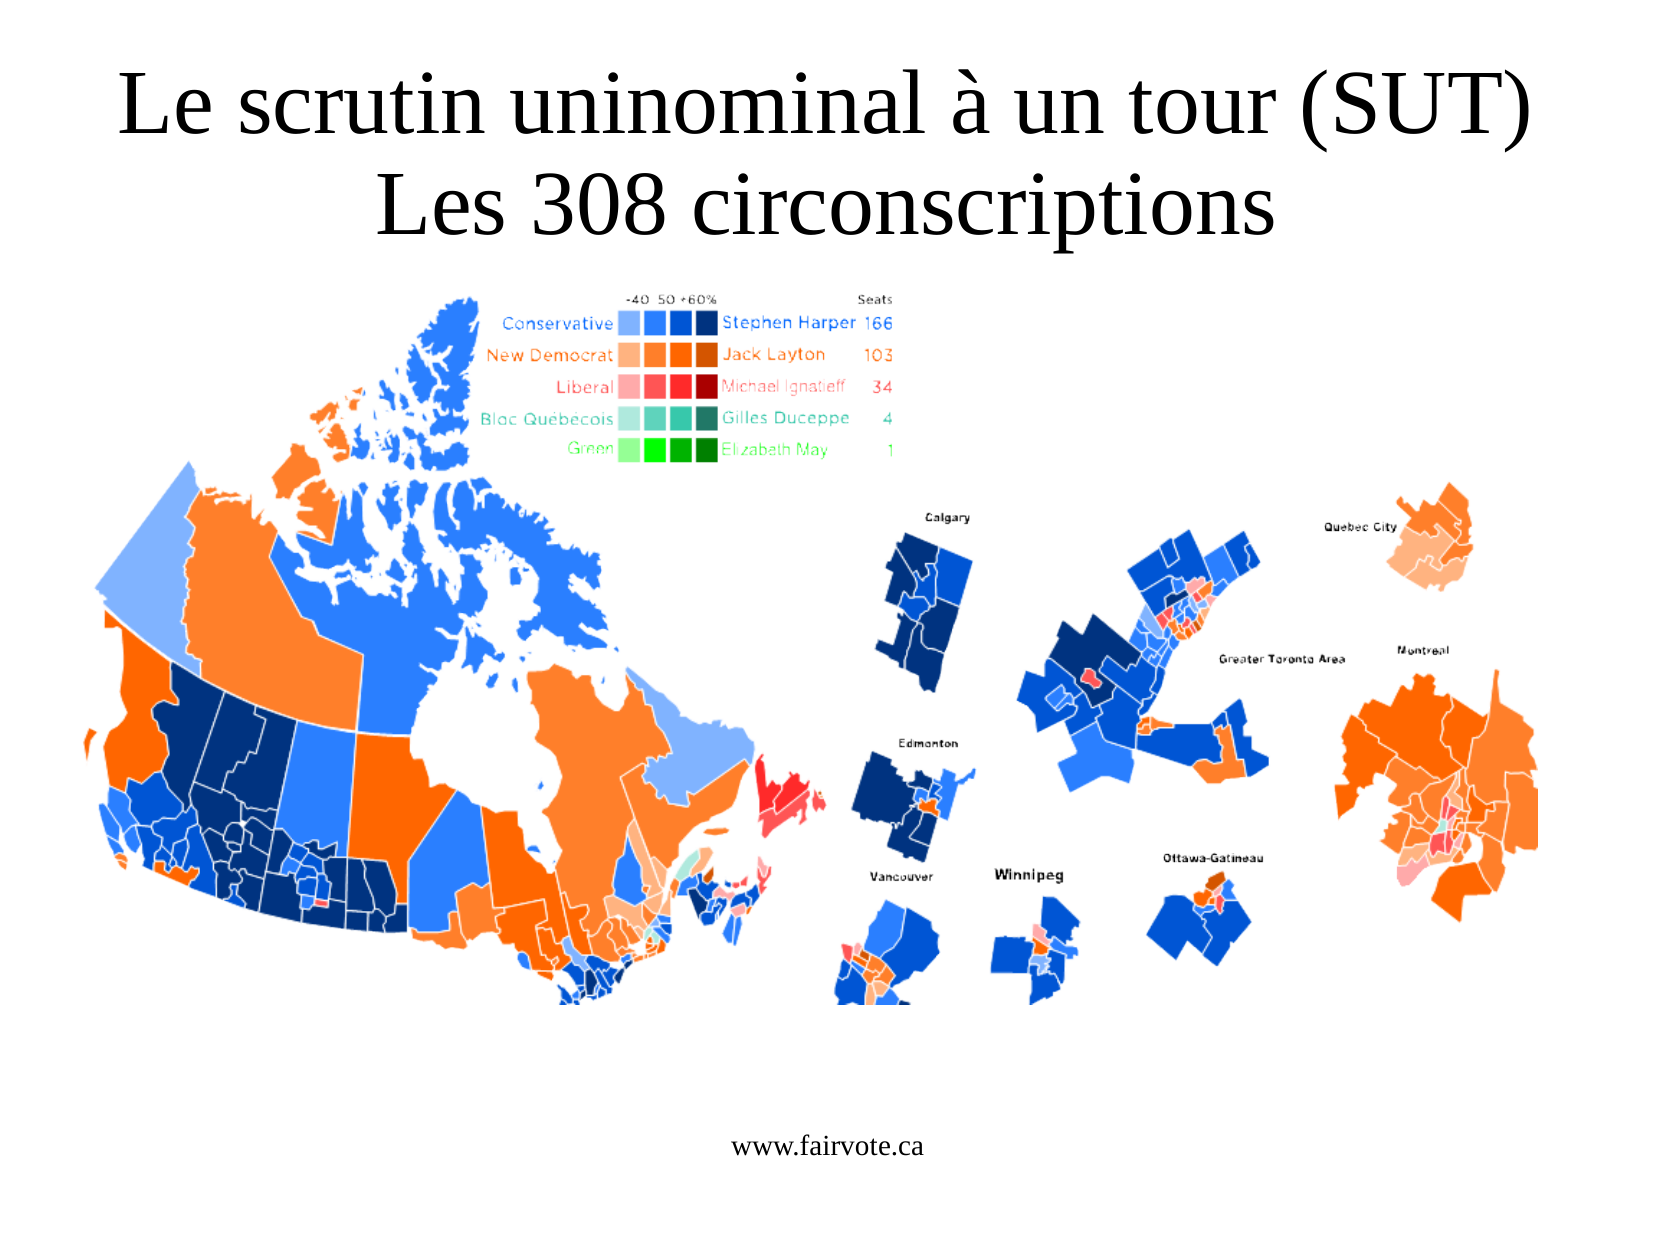

# Le scrutin uninominal à un tour (SUT) Les 308 circonscriptions
www.fairvote.ca